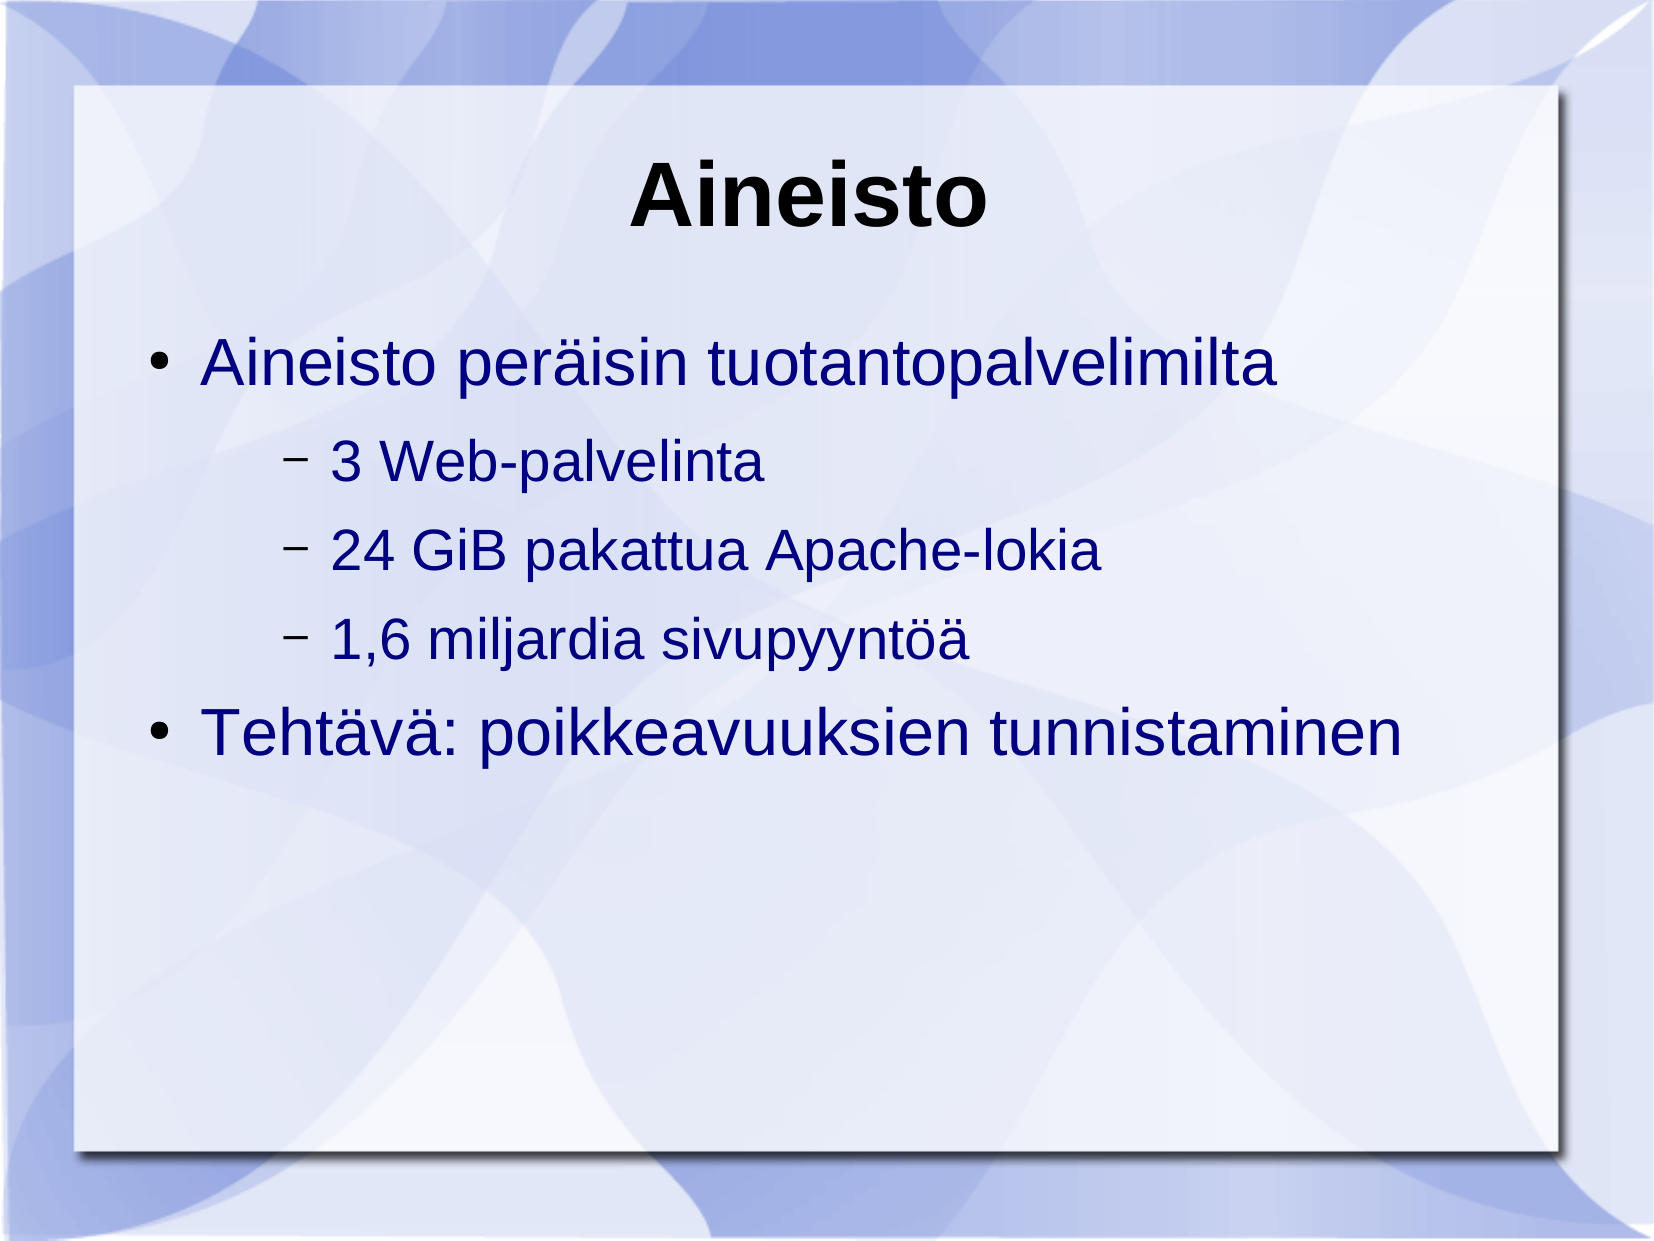

# Aineisto
Aineisto peräisin tuotantopalvelimilta
3 Web-palvelinta
24 GiB pakattua Apache-lokia
1,6 miljardia sivupyyntöä
Tehtävä: poikkeavuuksien tunnistaminen